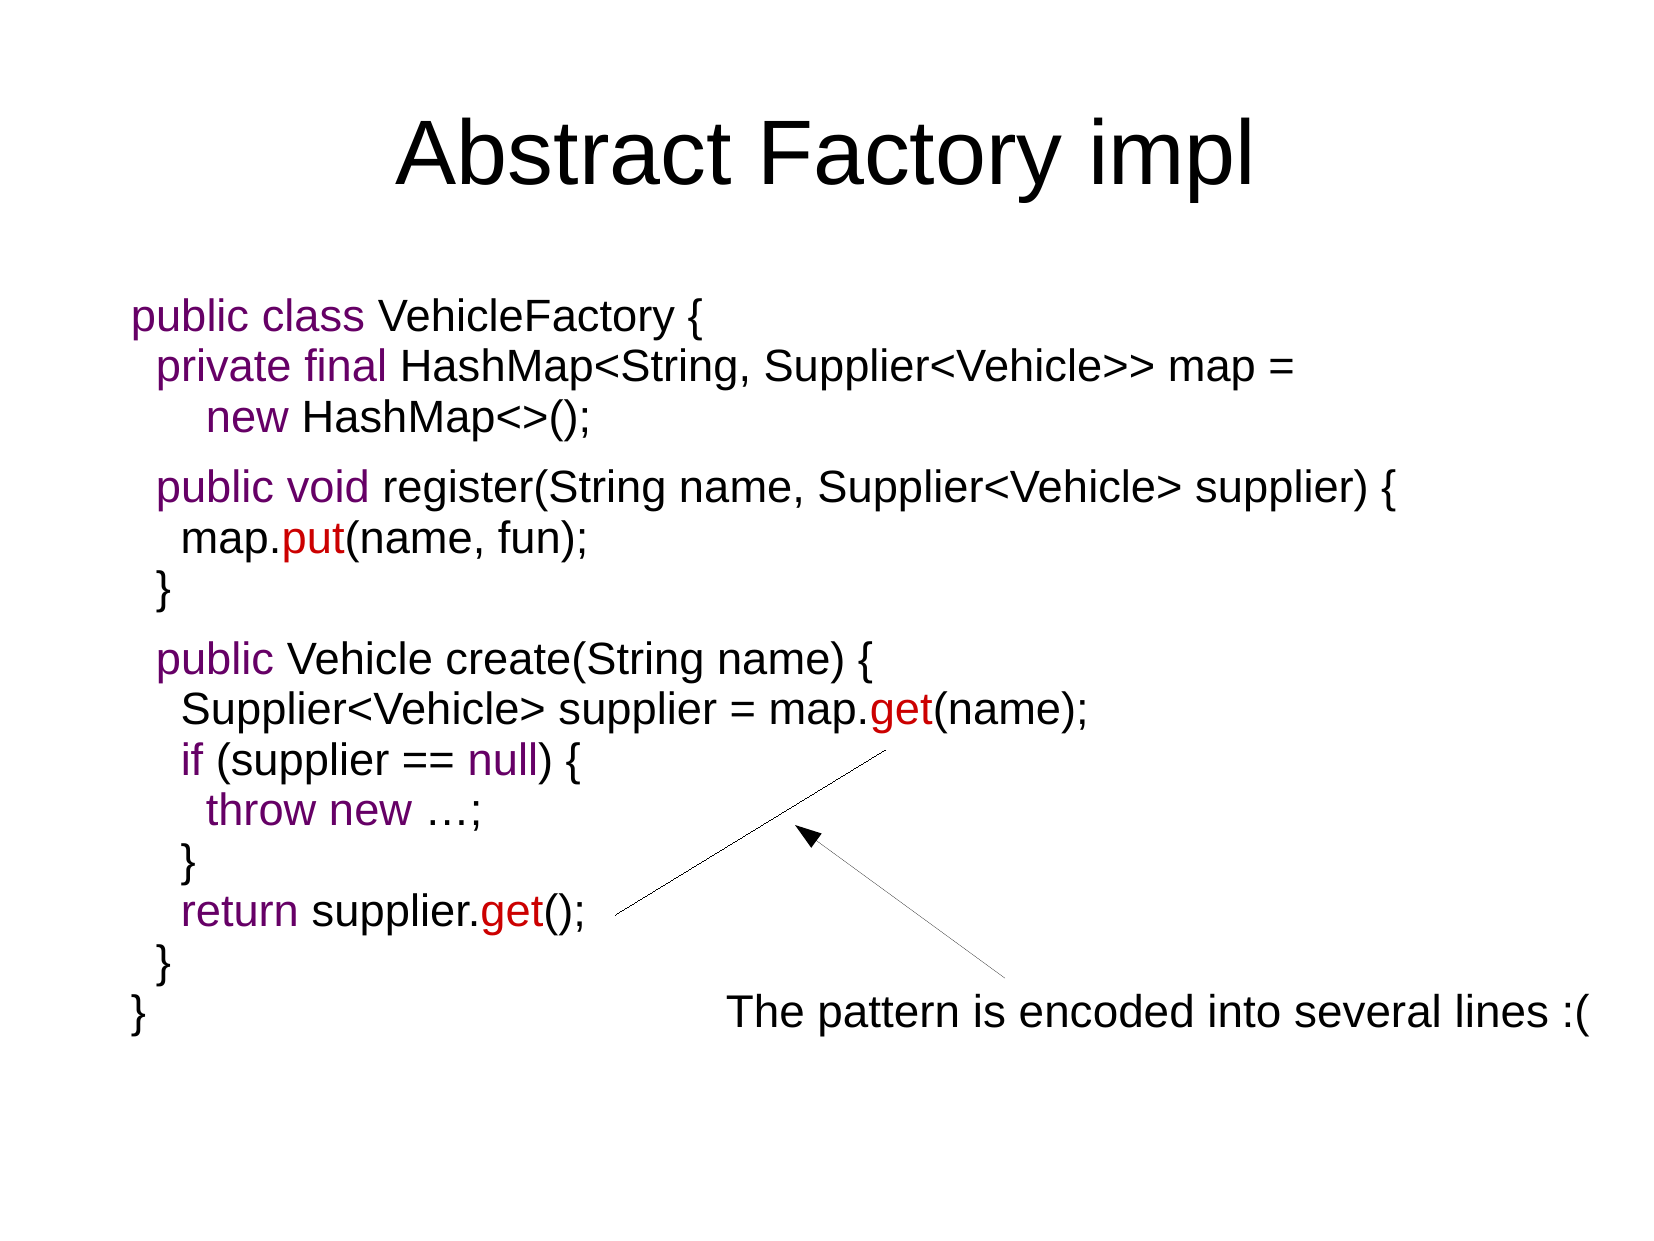

# Abstract Factory impl
public class VehicleFactory {
 private final HashMap<String, Supplier<Vehicle>> map =
 new HashMap<>();
 public void register(String name, Supplier<Vehicle> supplier) {
 map.put(name, fun);
 }
 public Vehicle create(String name) {
 Supplier<Vehicle> supplier = map.get(name);
 if (supplier == null) {
 throw new …;
 }
 return supplier.get();
 }
}
The pattern is encoded into several lines :(